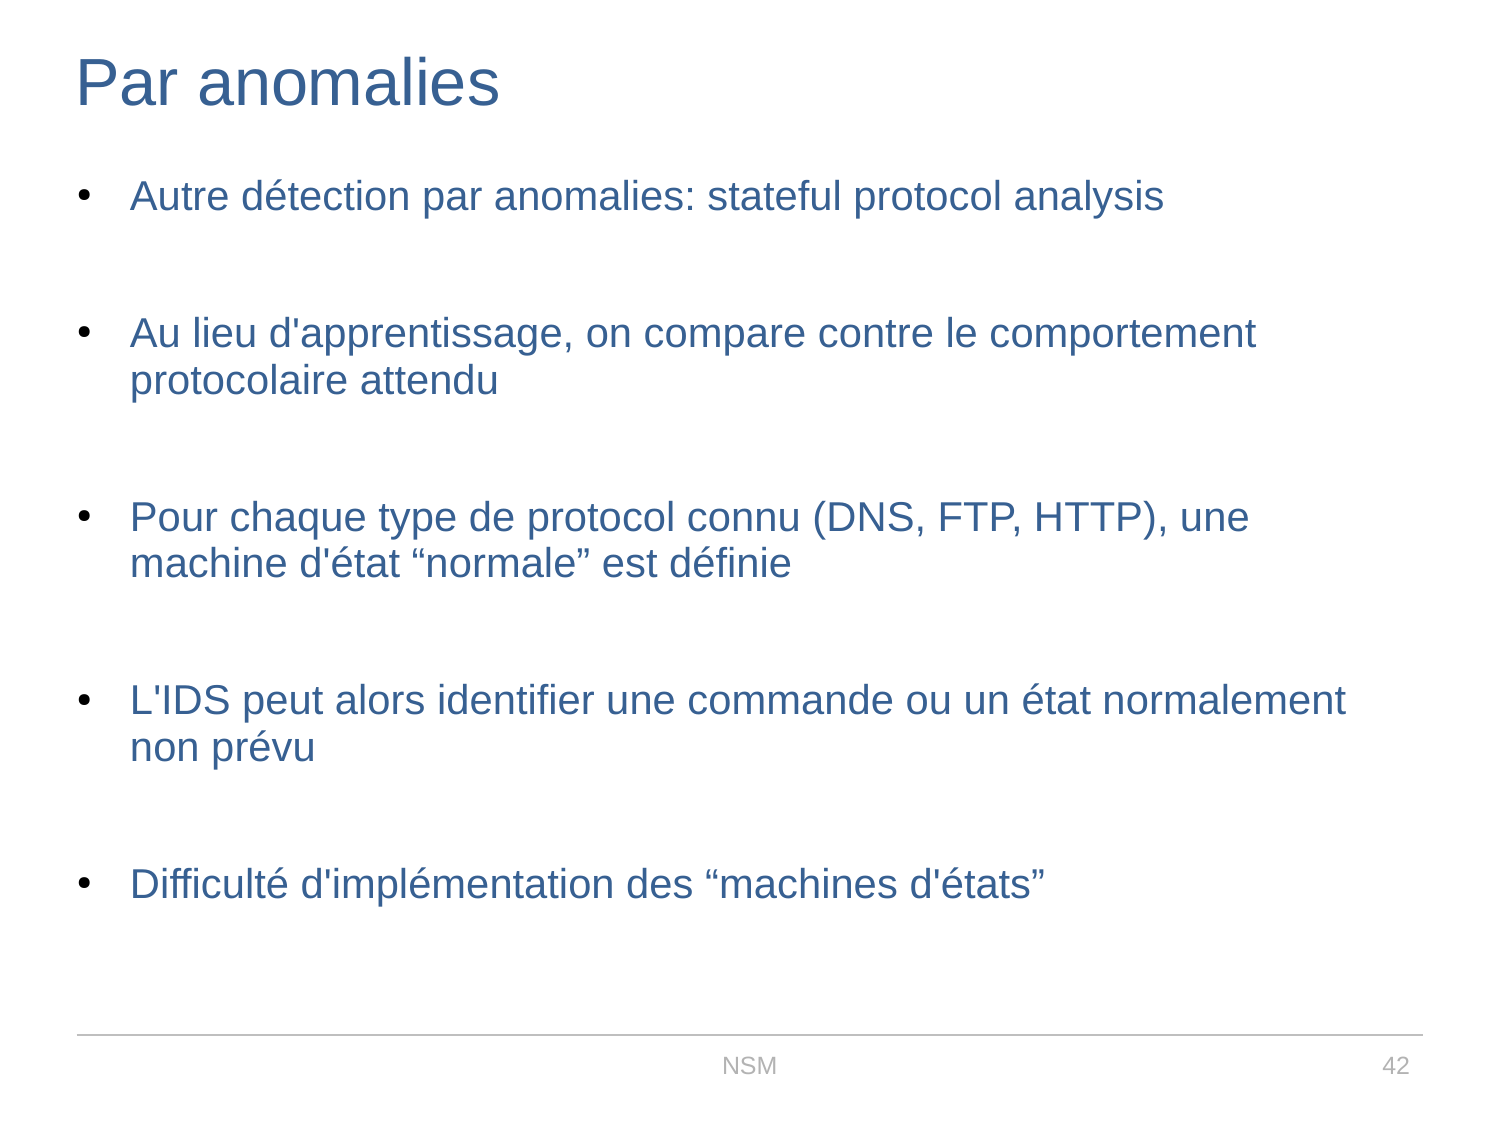

# Par anomalies
Autre détection par anomalies: stateful protocol analysis
Au lieu d'apprentissage, on compare contre le comportement protocolaire attendu
Pour chaque type de protocol connu (DNS, FTP, HTTP), une machine d'état “normale” est définie
L'IDS peut alors identifier une commande ou un état normalement non prévu
Difficulté d'implémentation des “machines d'états”
Your footer here
42